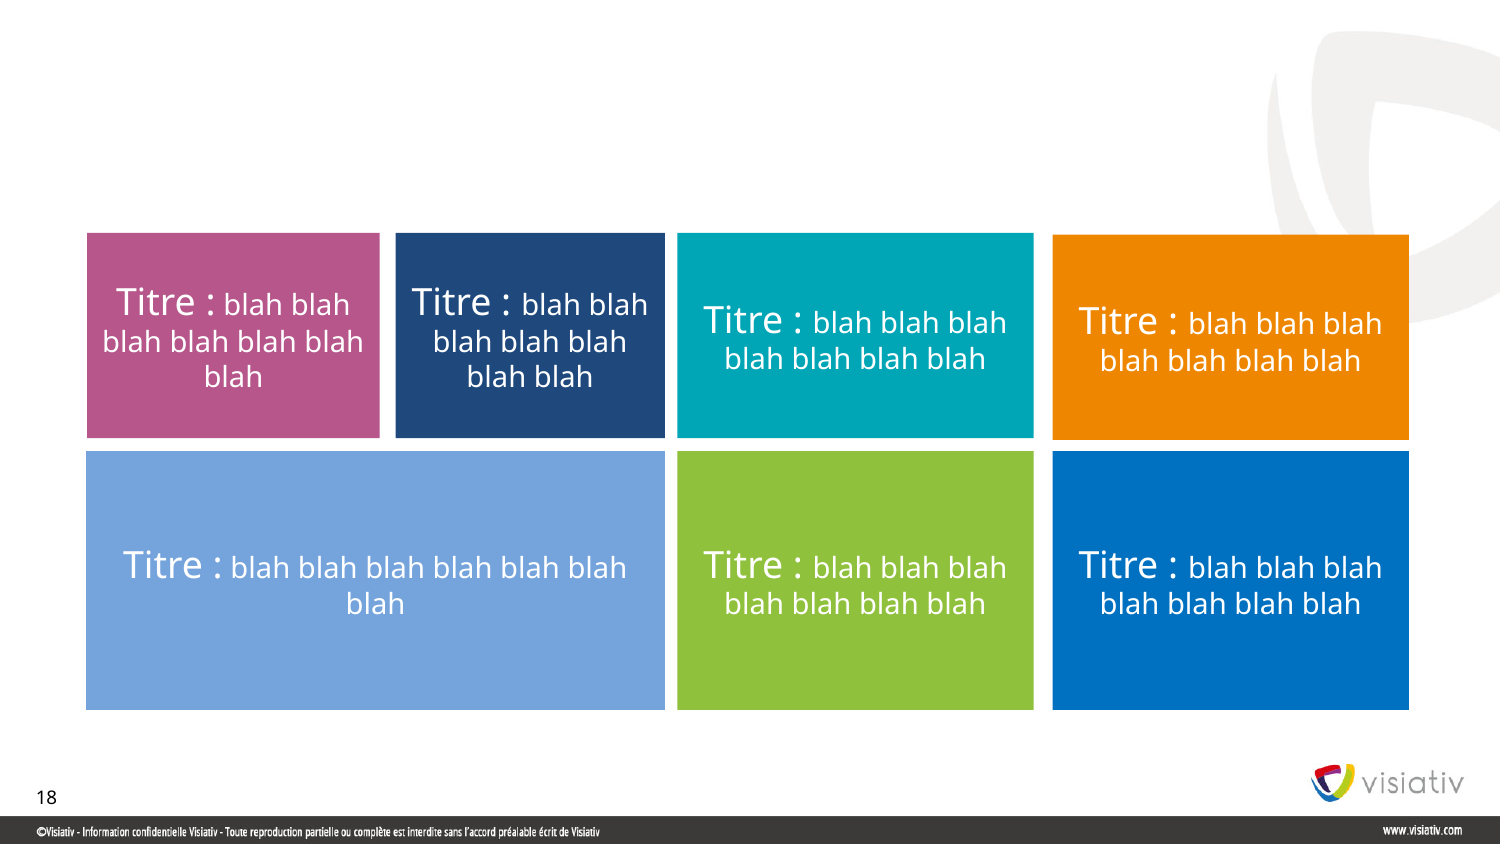

#
Titre : blah blah blah blah blah blah blah
Titre : blah blah blah blah blah blah blah
Titre : blah blah blah blah blah blah blah
Titre : blah blah blah blah blah blah blah
Titre : blah blah blah blah blah blah blah
Titre : blah blah blah blah blah blah blah
Titre : blah blah blah blah blah blah blah